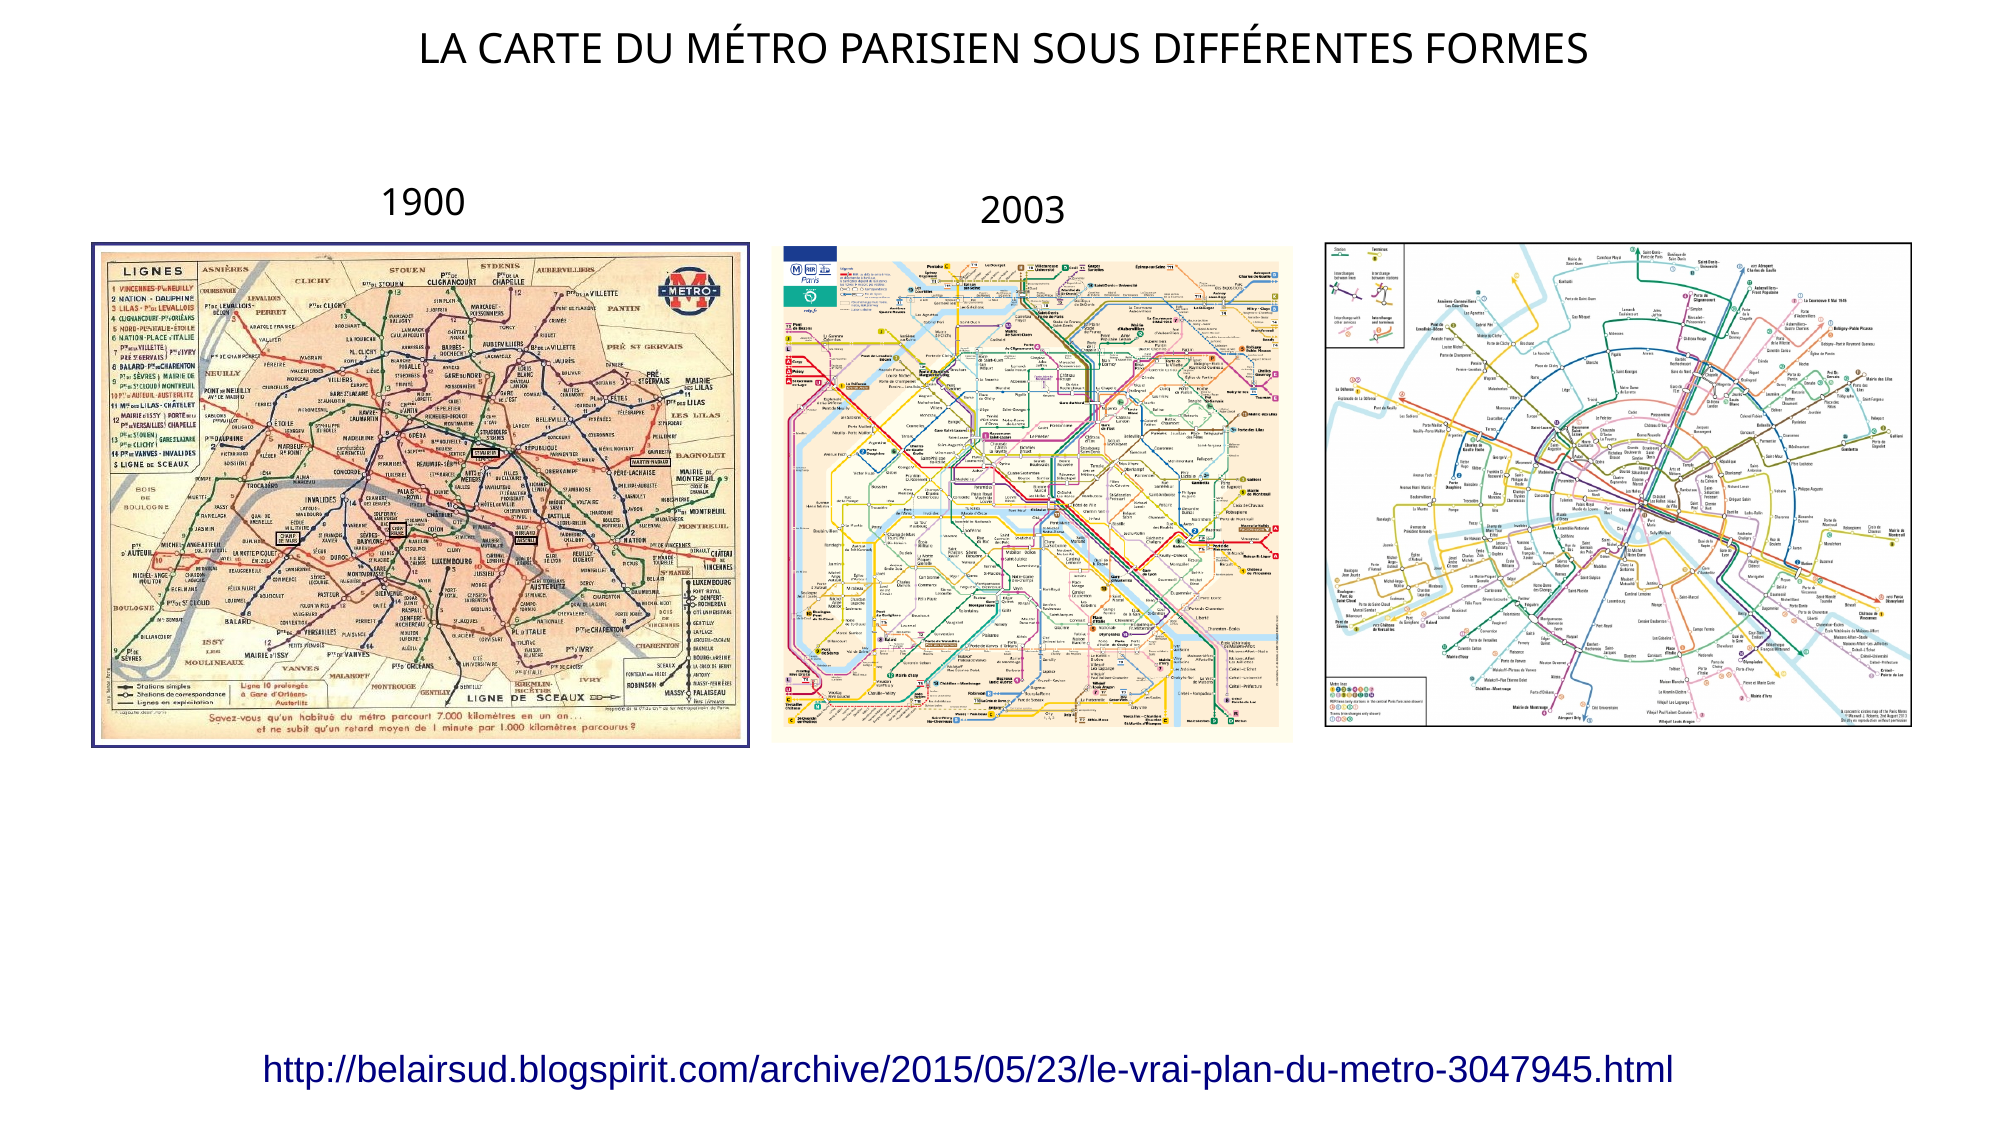

La carte du métro parisien sous différentes formes
1900
2003
http://belairsud.blogspirit.com/archive/2015/05/23/le-vrai-plan-du-metro-3047945.html